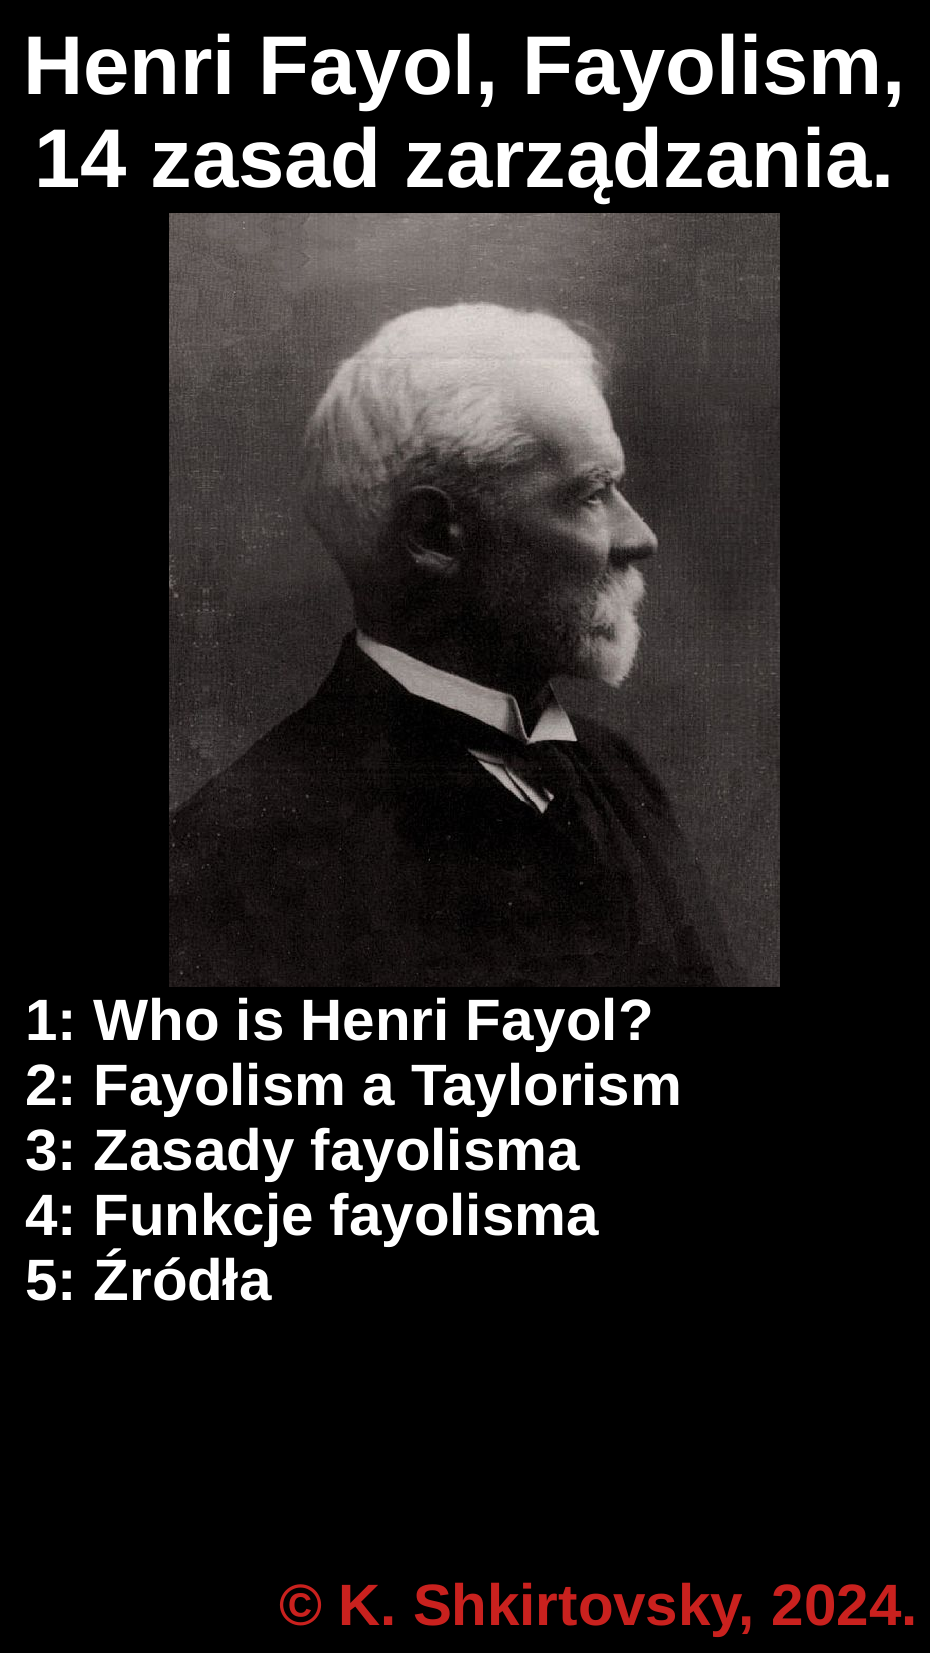

# Henri Fayol, Fayolism, 14 zasad zarządzania.
1: Who is Henri Fayol?
2: Fayolism a Taylorism
3: Zasady fayolisma
4: Funkcje fayolisma
5: Źródła
 © K. Shkirtovsky, 2024.